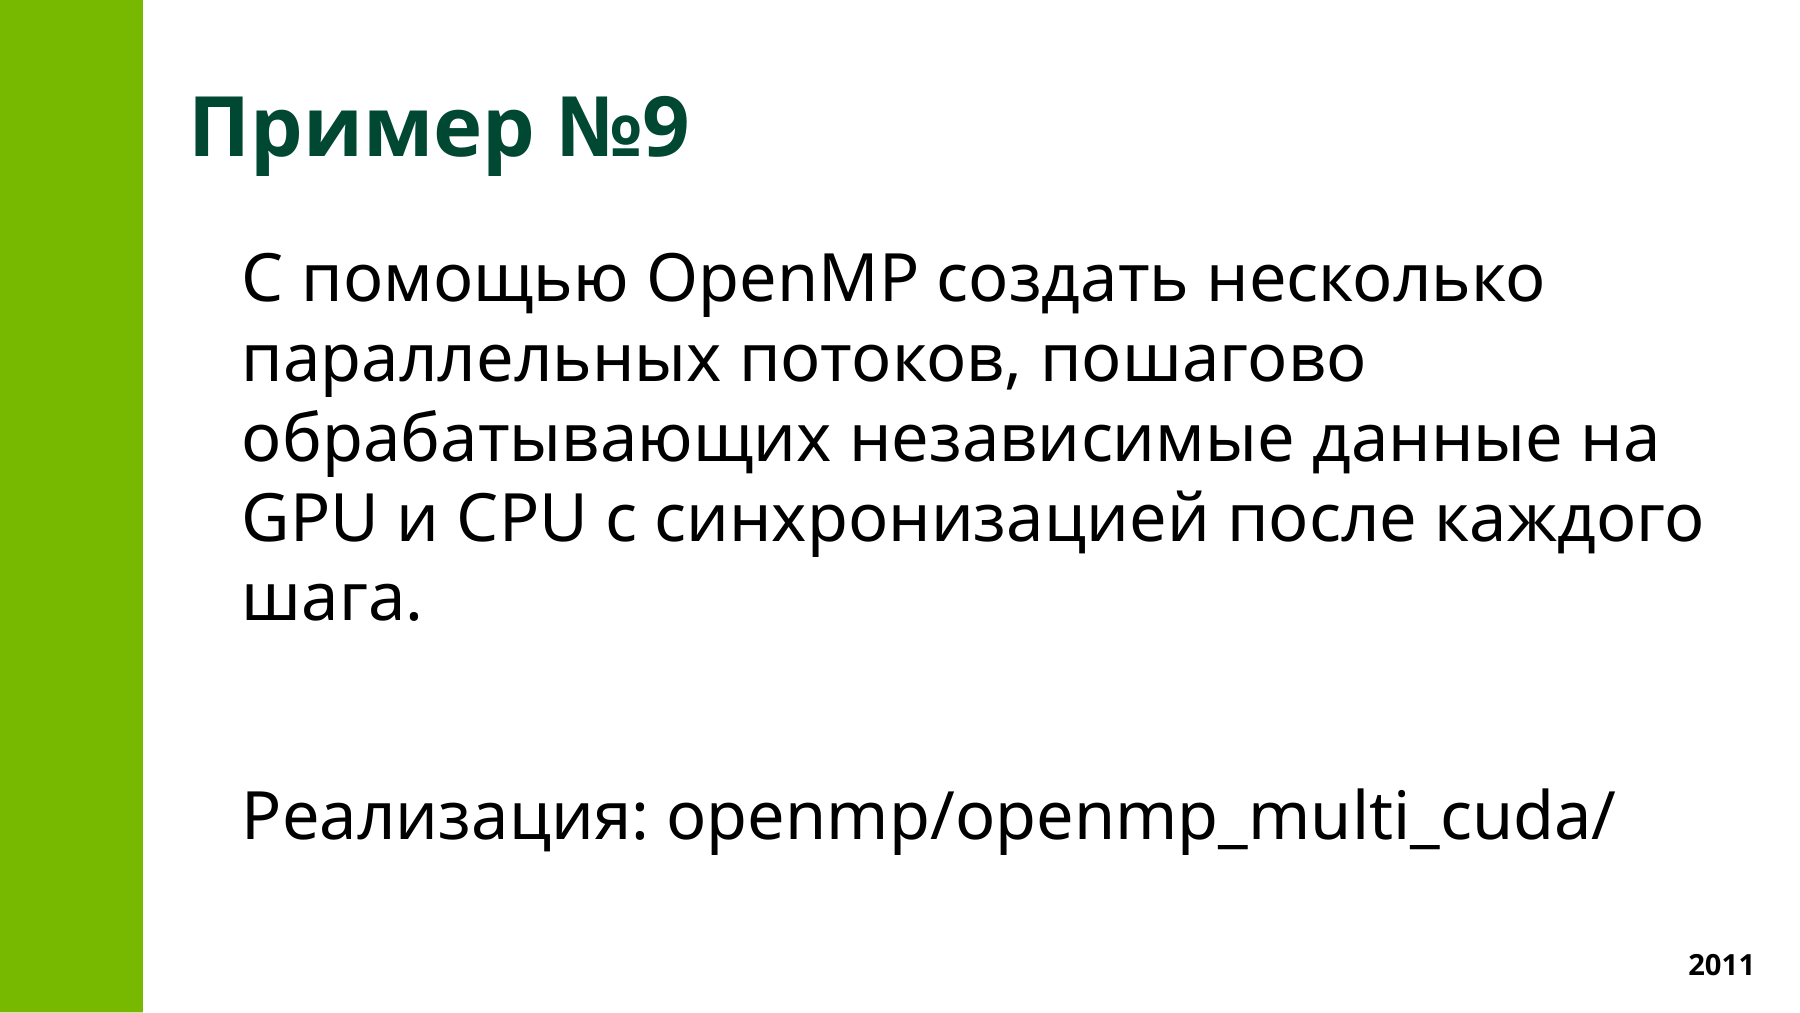

Пример №9
# С помощью OpenMP создать несколько параллельных потоков, пошагово обрабатывающих независимые данные на GPU и CPU с синхронизацией после каждого шага.
Реализация: openmp/openmp_multi_cuda/